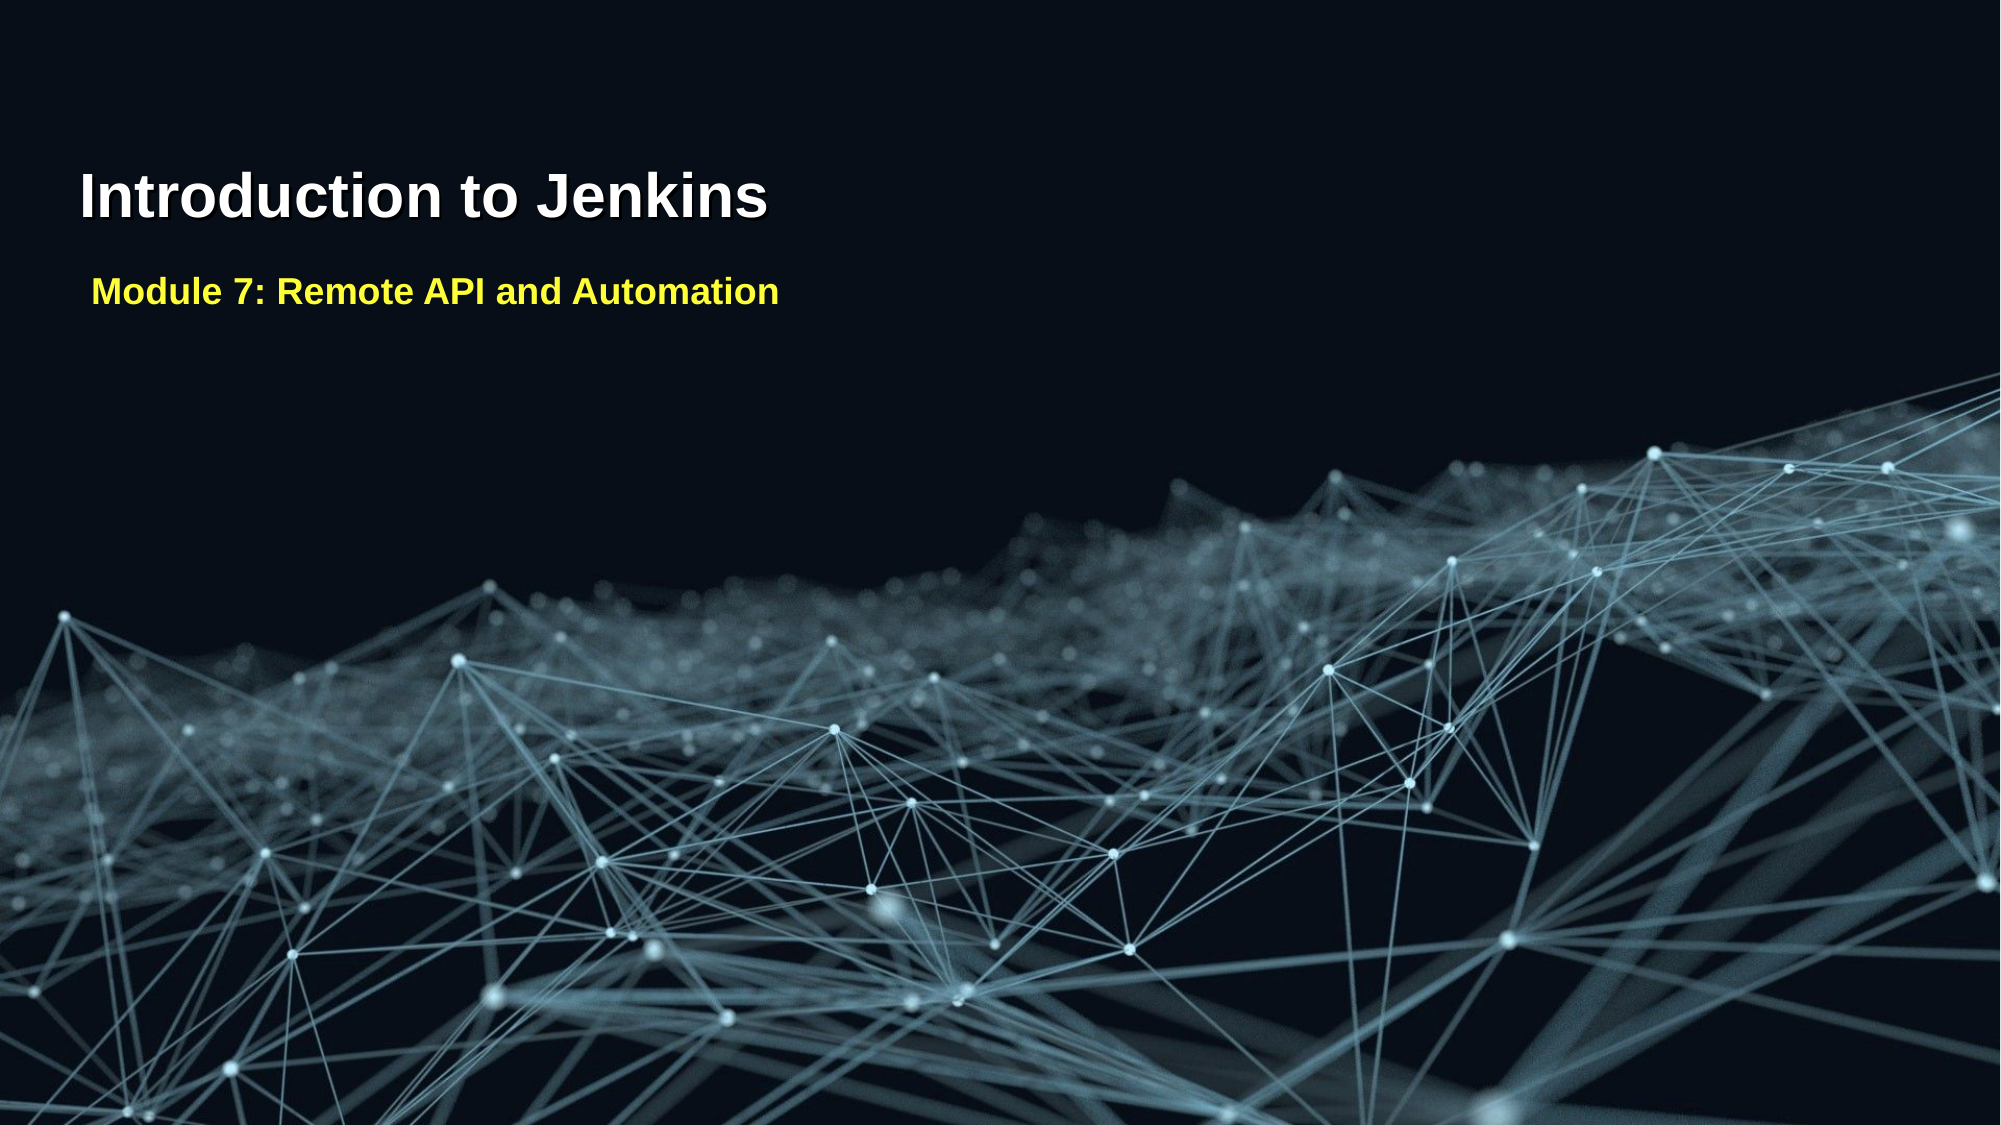

Introduction to Jenkins
Module 7: Remote API and Automation